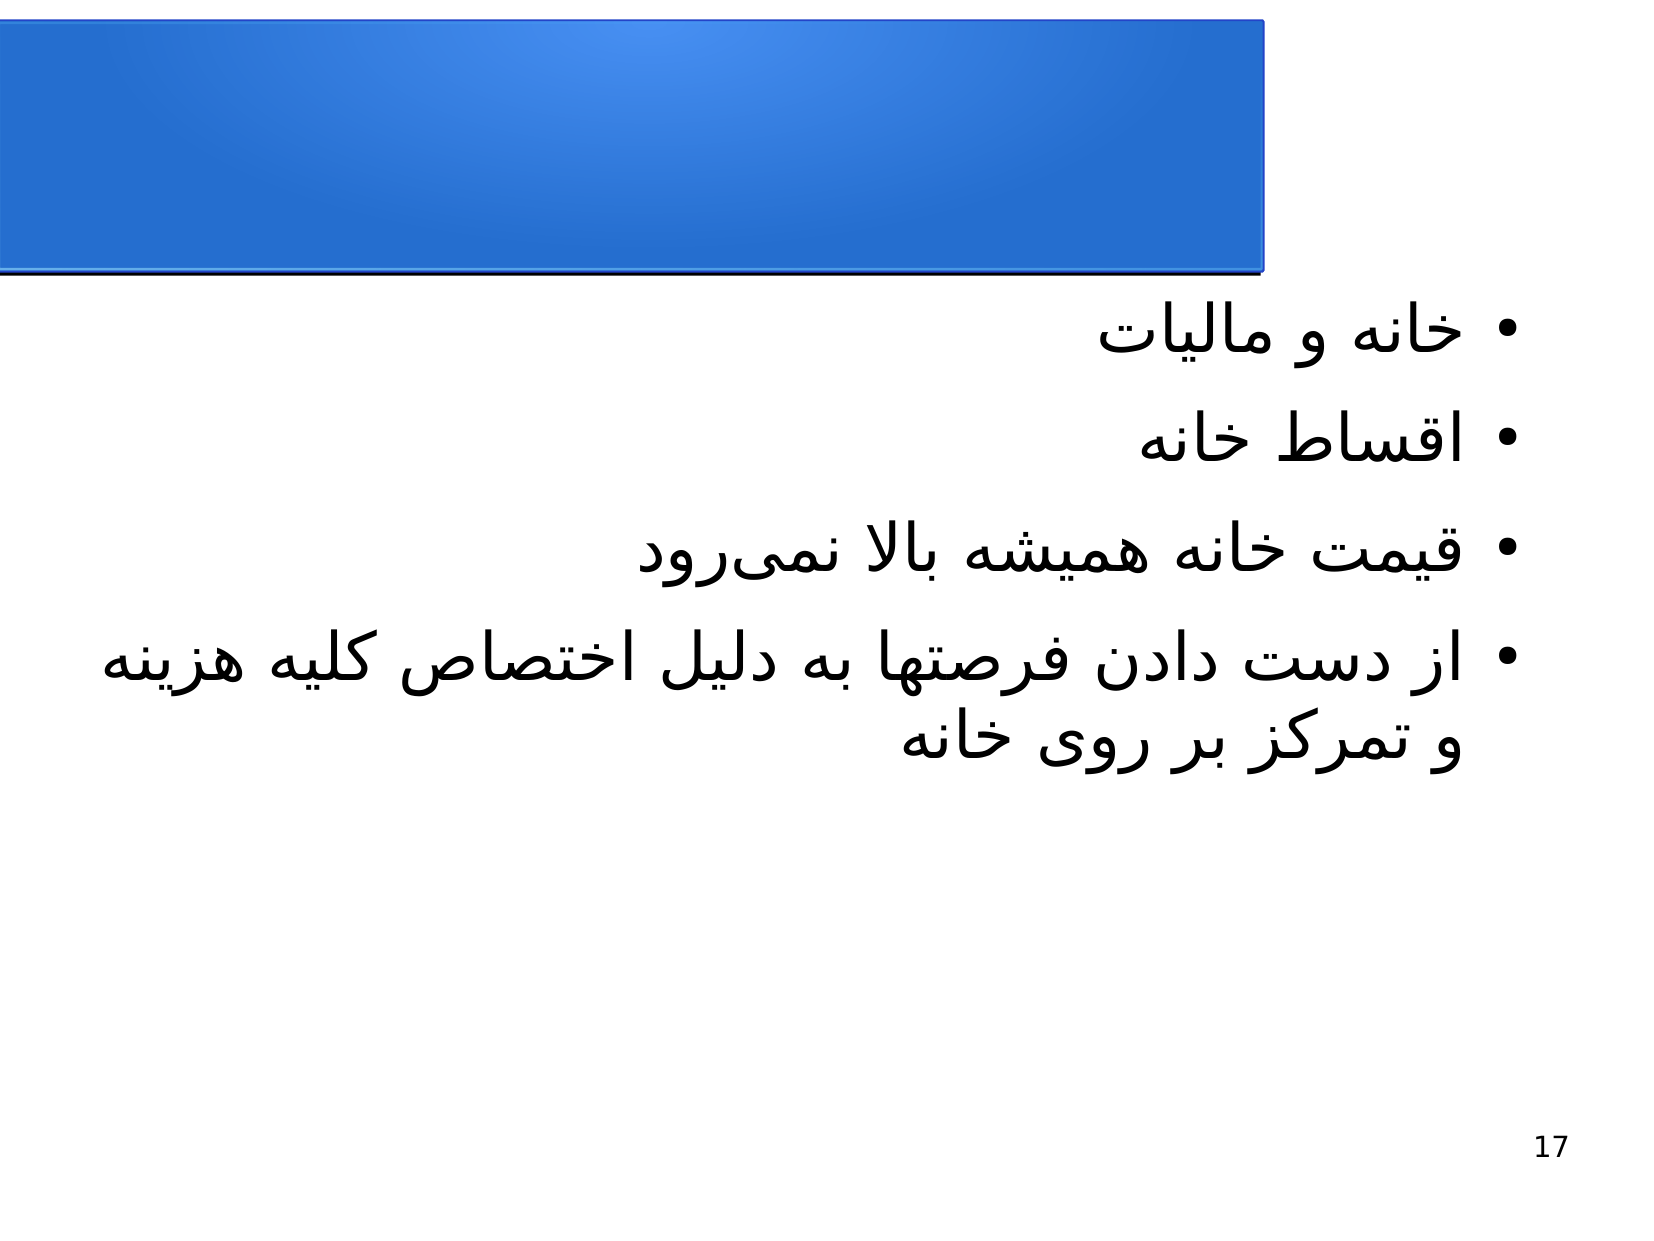

#
خانه و مالیات
اقساط خانه
قیمت خانه همیشه بالا نمی‌رود
از دست دادن فرصتها به دلیل اختصاص کلیه هزینه و تمرکز بر روی خانه
17